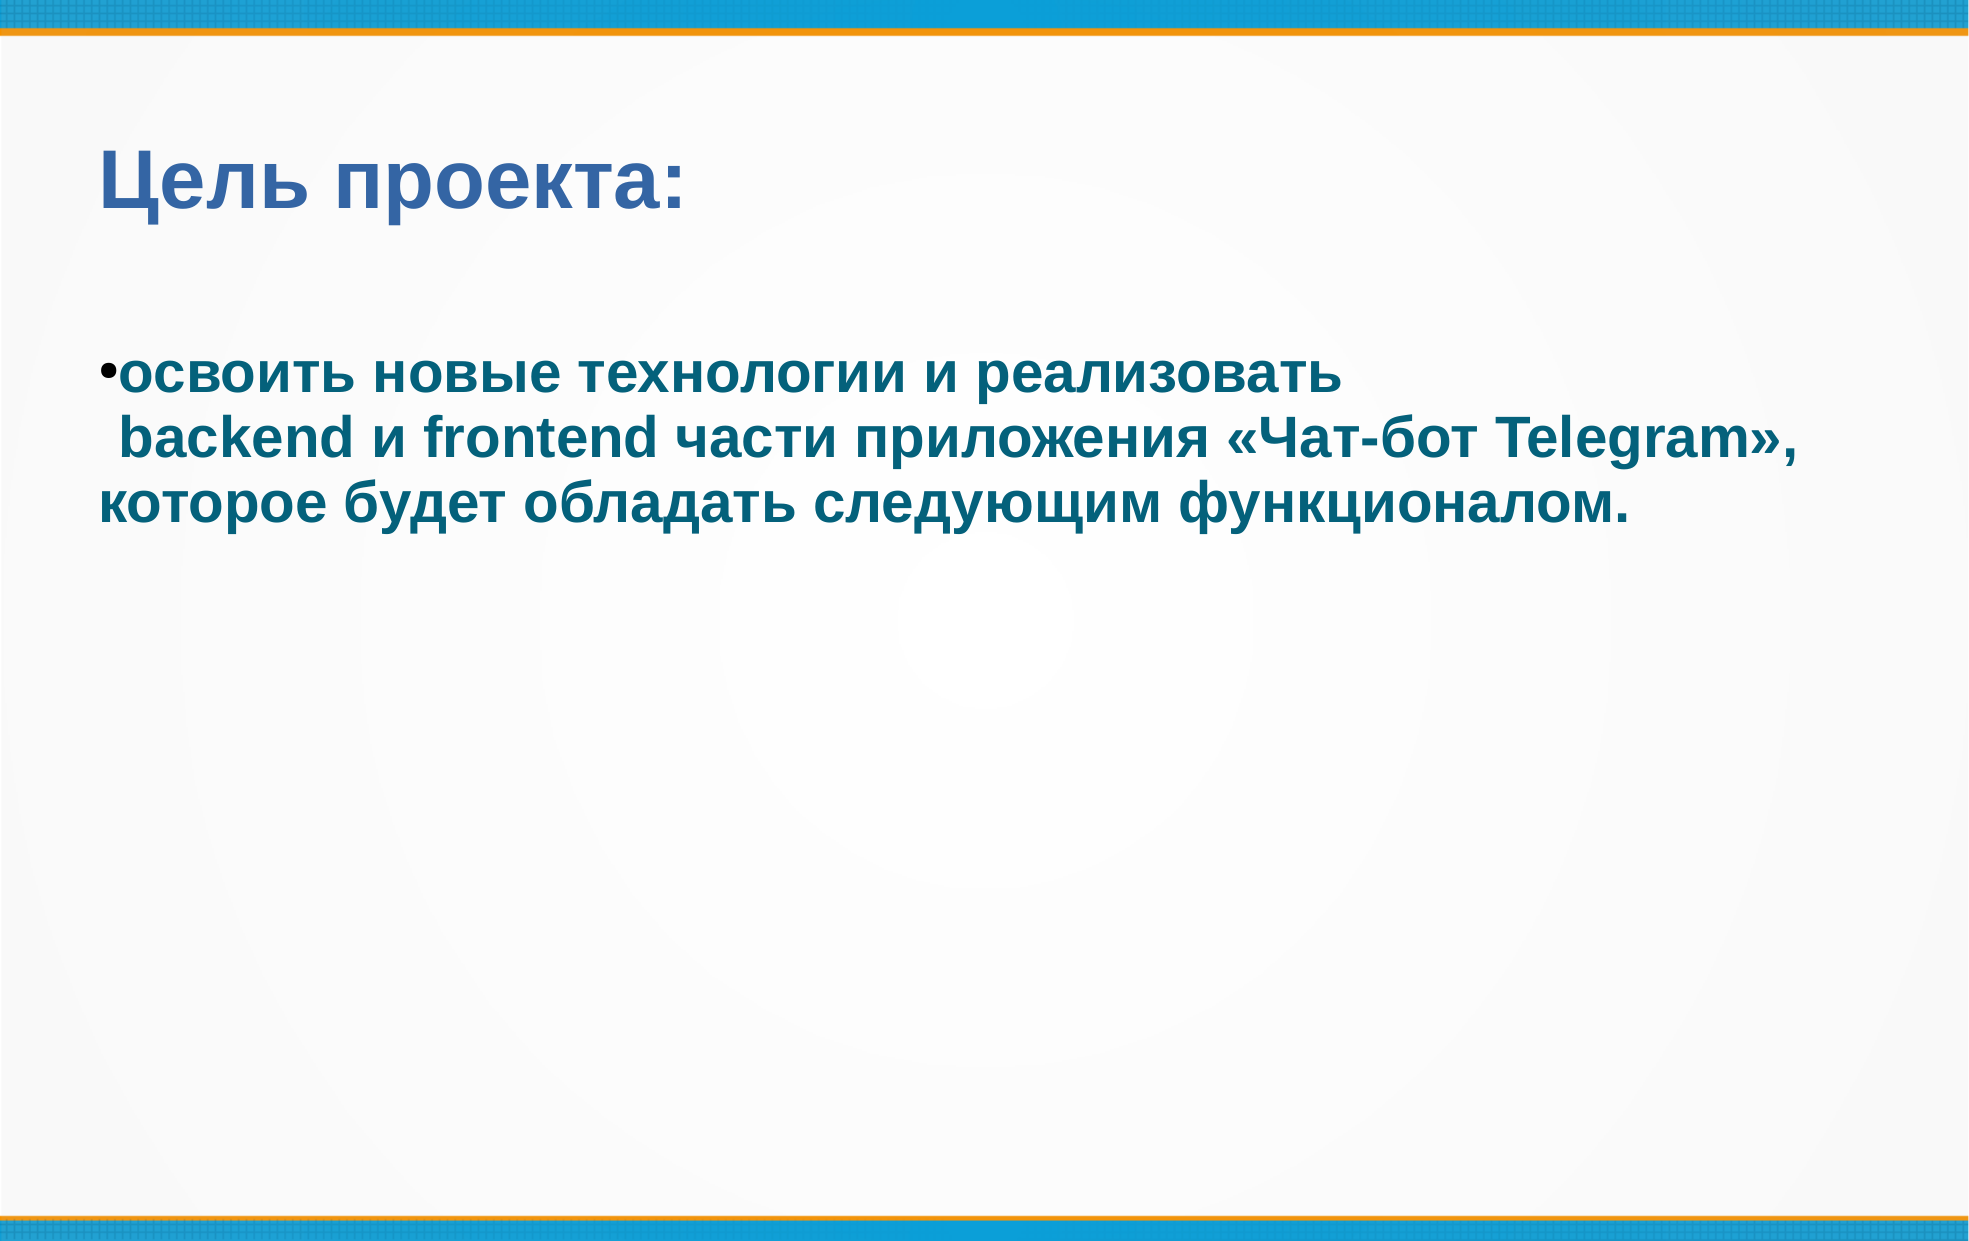

# Цель проекта:
освоить новые технологии и реализовать
backend и frontend части приложения «Чат-бот Telegram», которое будет обладать следующим функционалом.